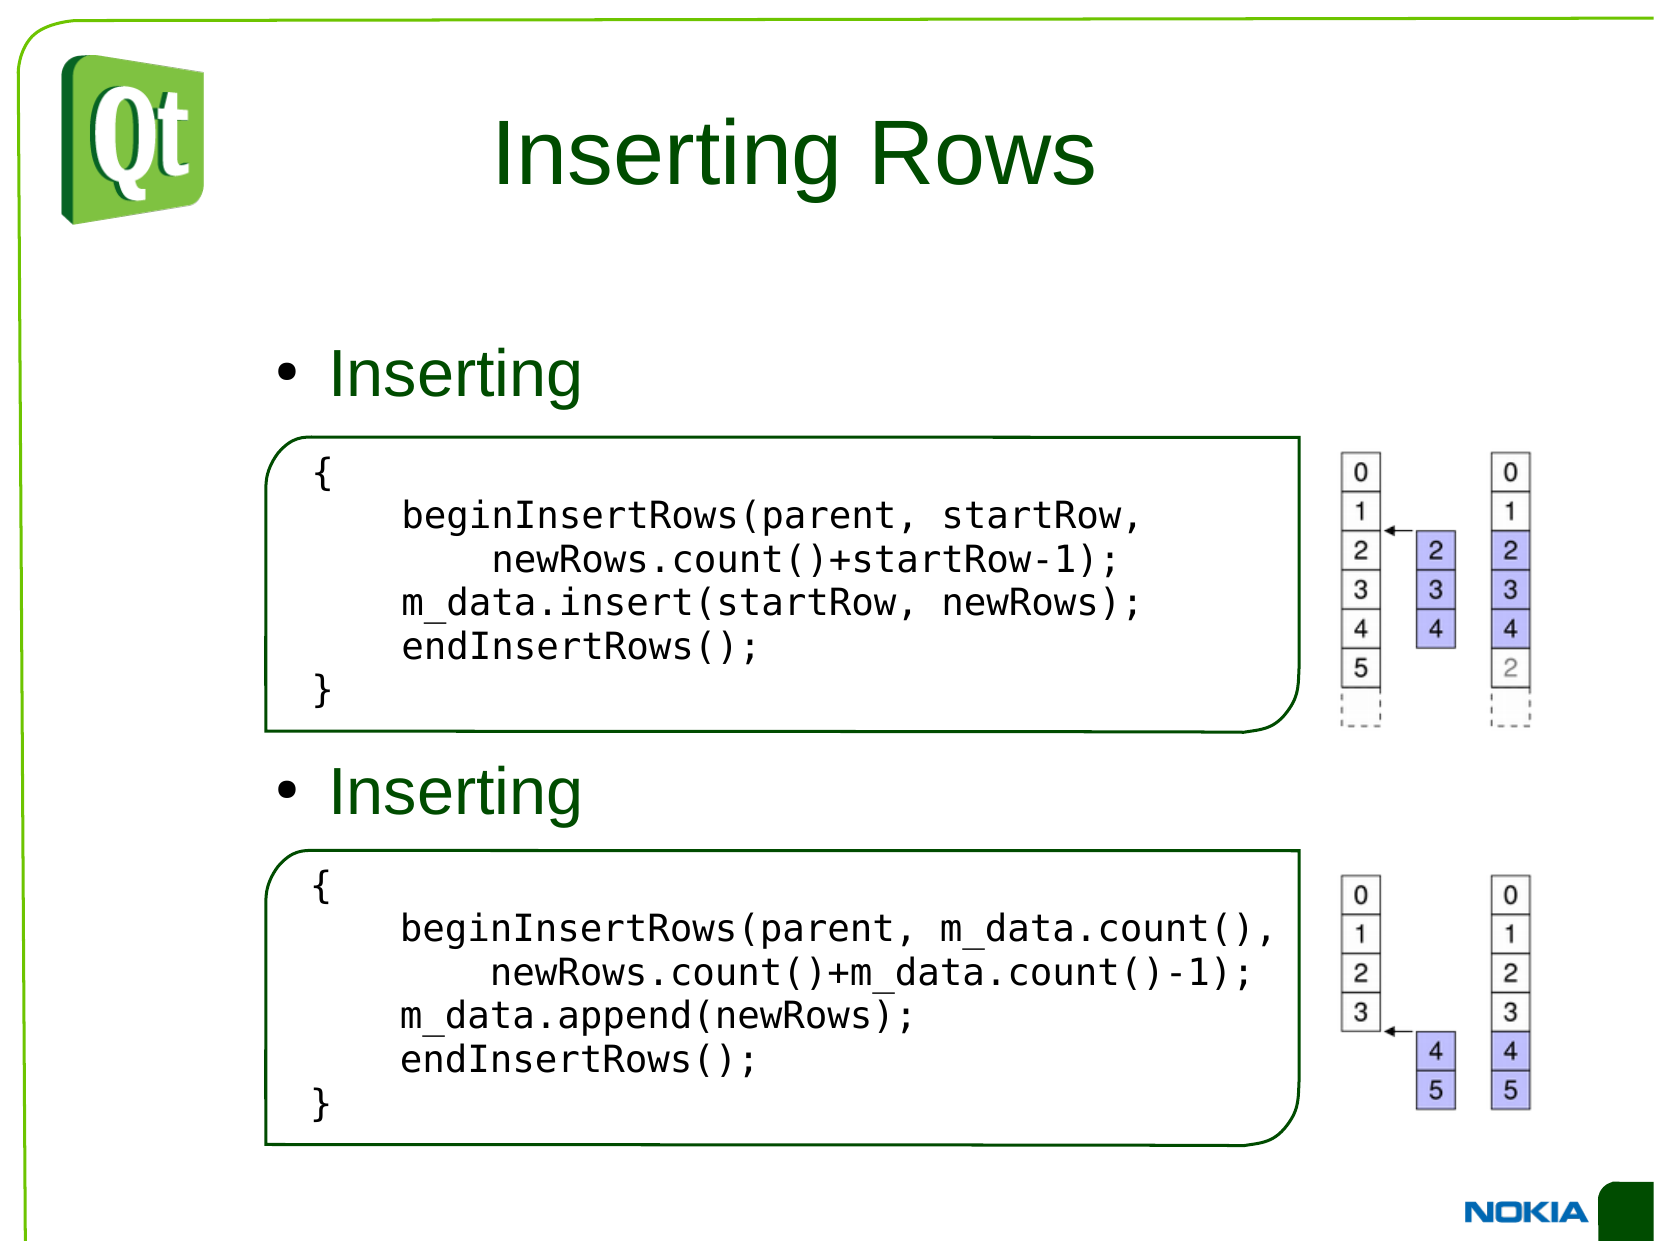

# Inserting Rows
Inserting
Inserting
{
 beginInsertRows(parent, startRow,
 newRows.count()+startRow-1);
 m_data.insert(startRow, newRows);
 endInsertRows();
}
{
 beginInsertRows(parent, m_data.count(),
 newRows.count()+m_data.count()-1);
 m_data.append(newRows);
 endInsertRows();
}